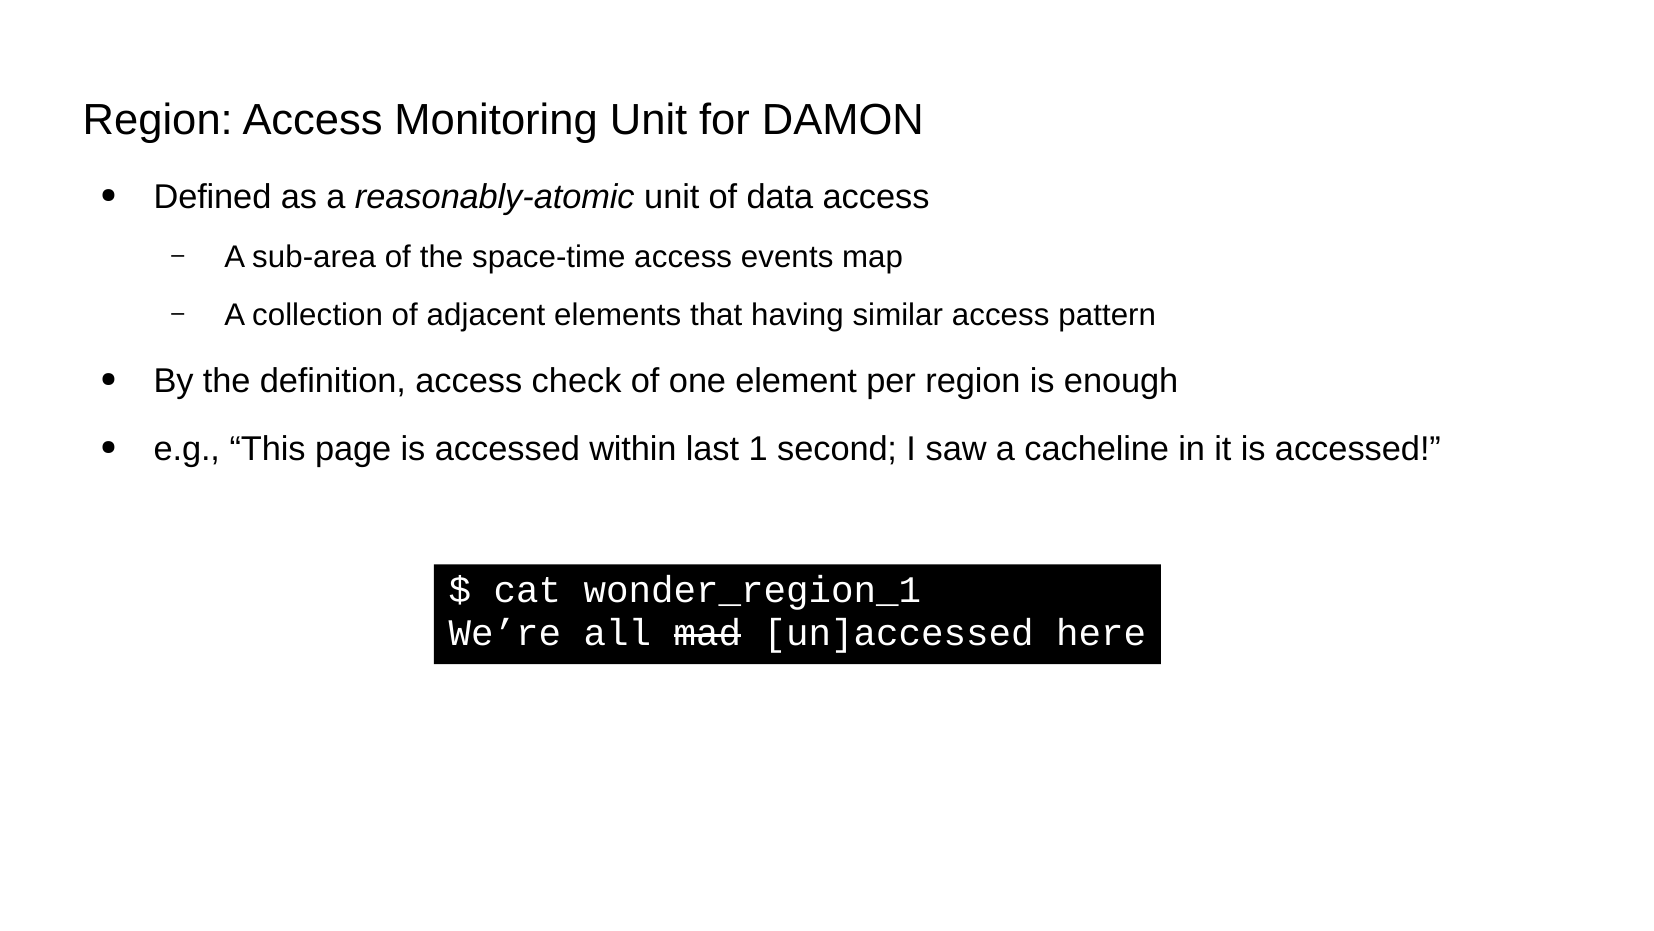

# Region: Access Monitoring Unit for DAMON
Defined as a reasonably-atomic unit of data access
A sub-area of the space-time access events map
A collection of adjacent elements that having similar access pattern
By the definition, access check of one element per region is enough
e.g., “This page is accessed within last 1 second; I saw a cacheline in it is accessed!”
$ cat wonder_region_1
We’re all mad [un]accessed here